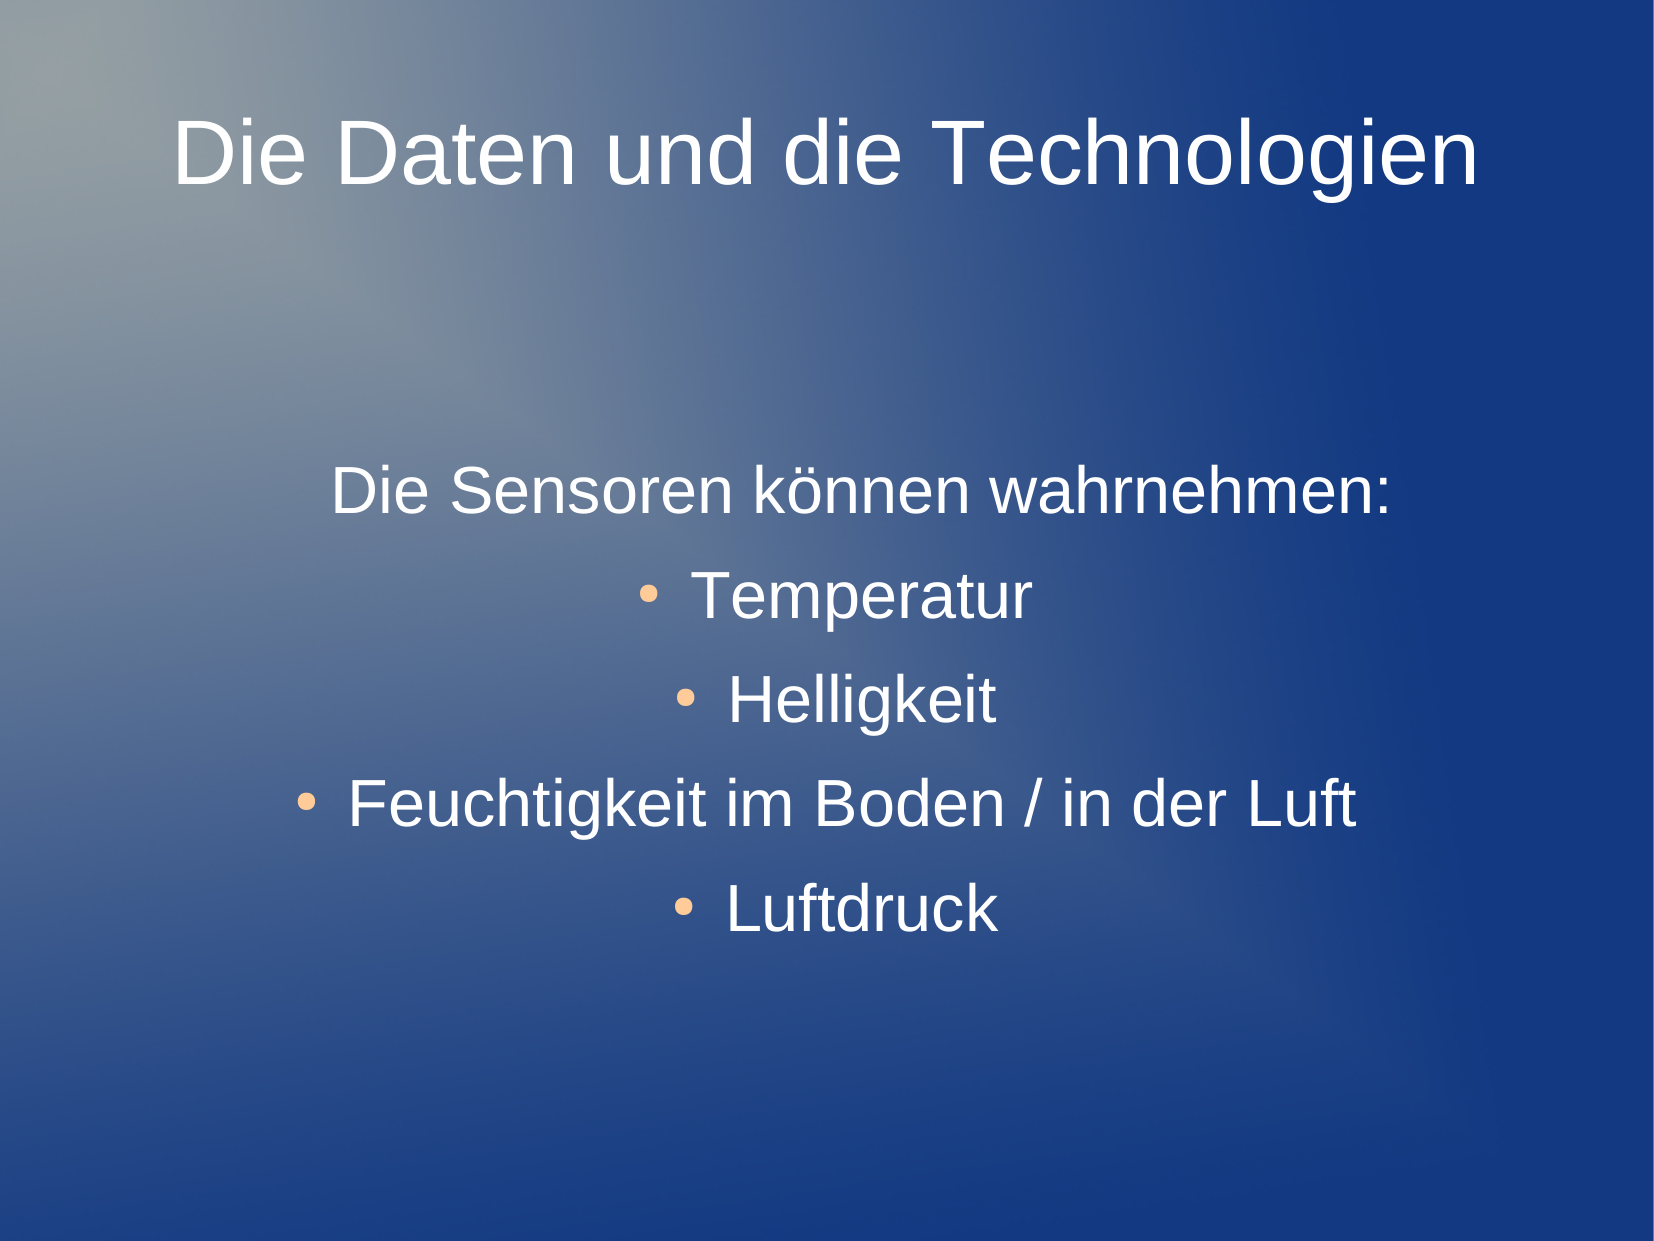

# Die Daten und die Technologien
Die Sensoren können wahrnehmen:
Temperatur
Helligkeit
Feuchtigkeit im Boden / in der Luft
Luftdruck